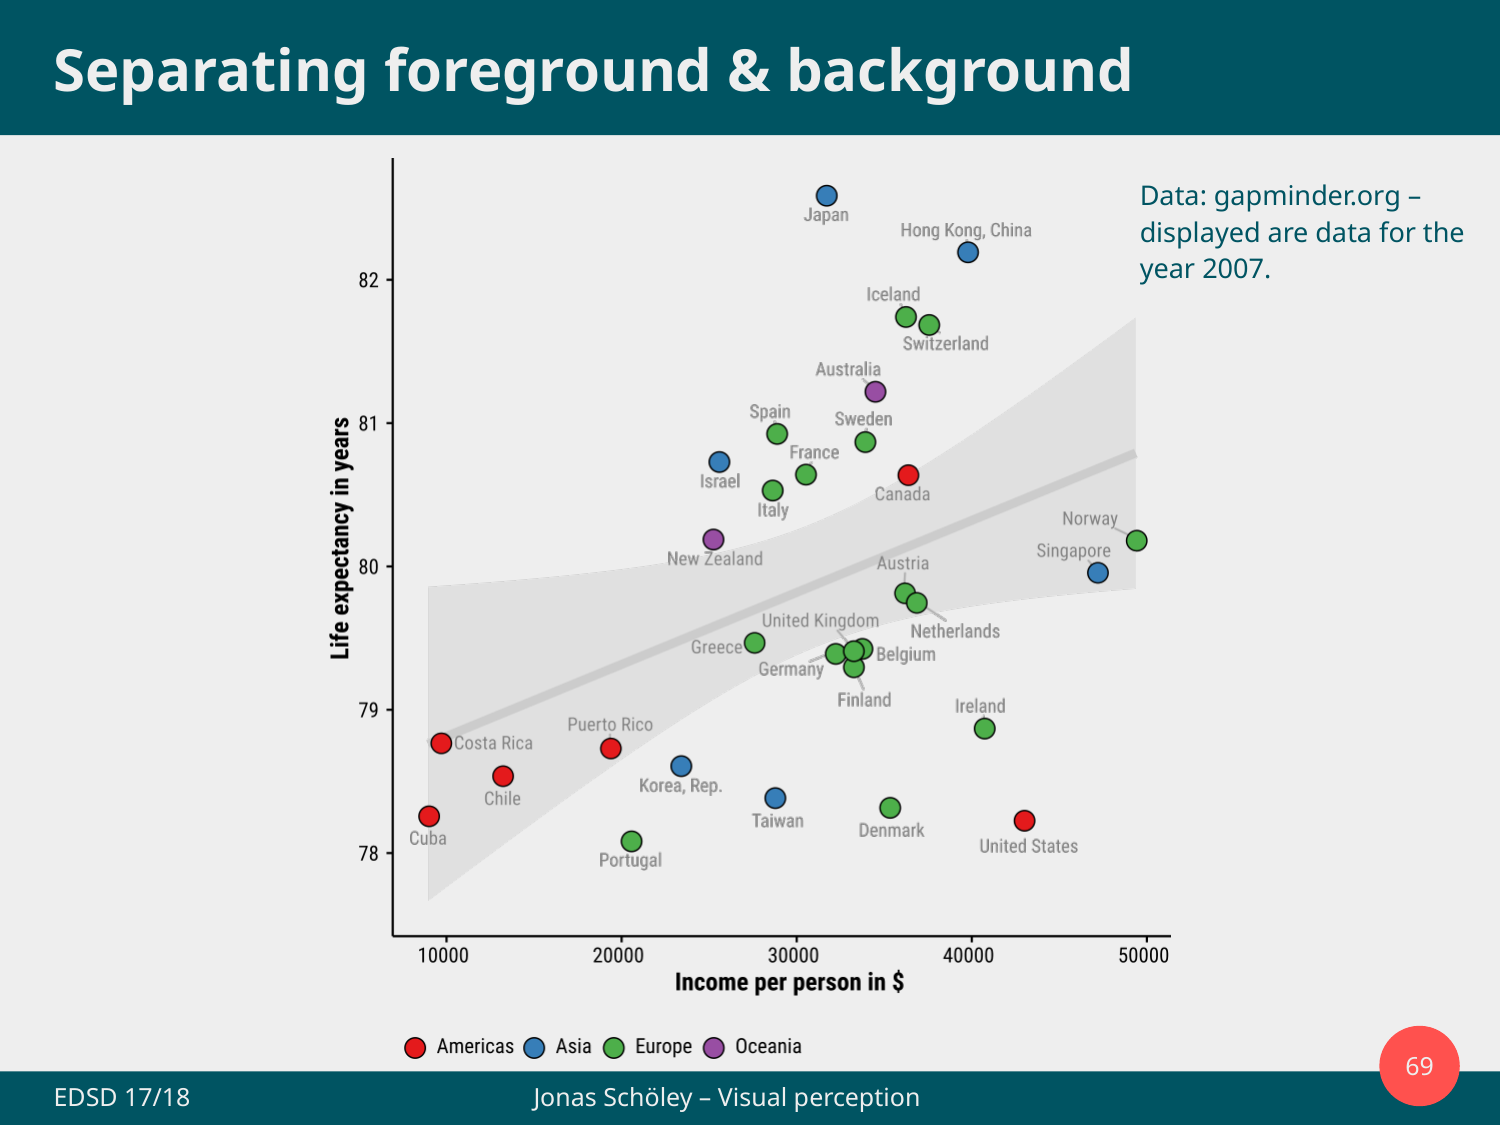

# Separating foreground & background
Data: gapminder.org – displayed are data for the year 2007.
69
EDSD 17/18
Jonas Schöley – Visual perception